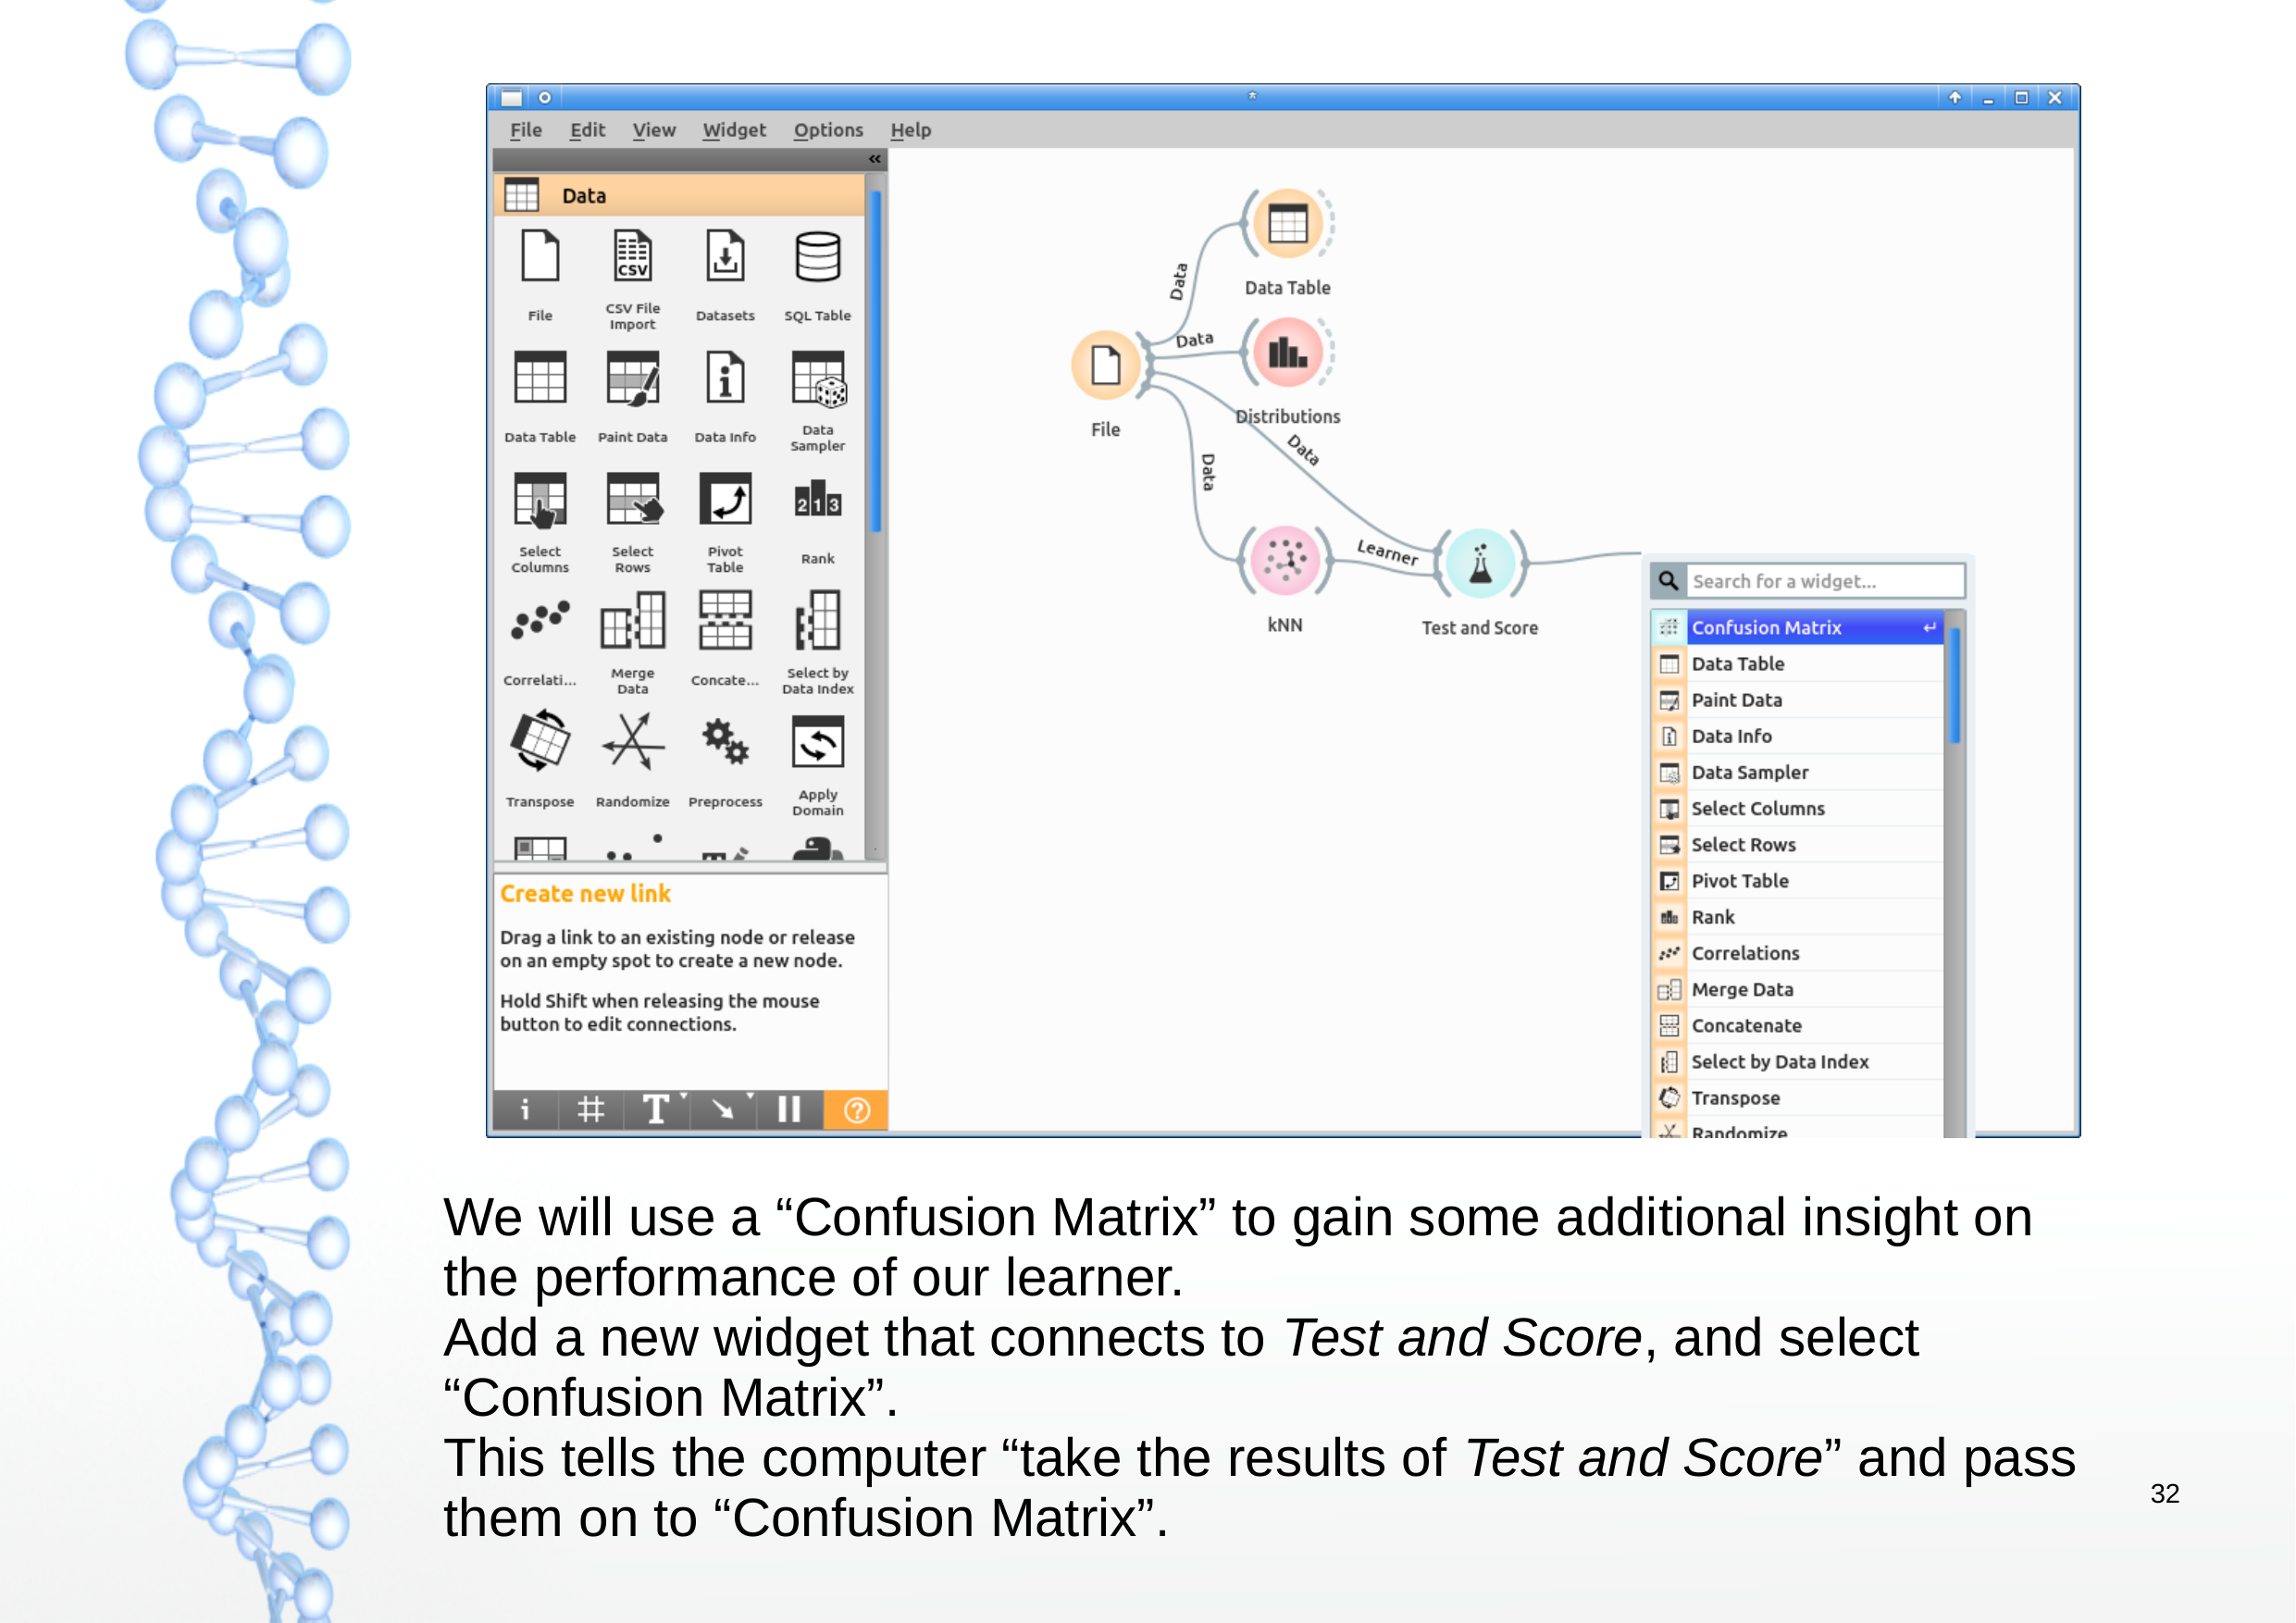

We will use a “Confusion Matrix” to gain some additional insight on the performance of our learner.
Add a new widget that connects to Test and Score, and select “Confusion Matrix”.
This tells the computer “take the results of Test and Score” and pass them on to “Confusion Matrix”.
32